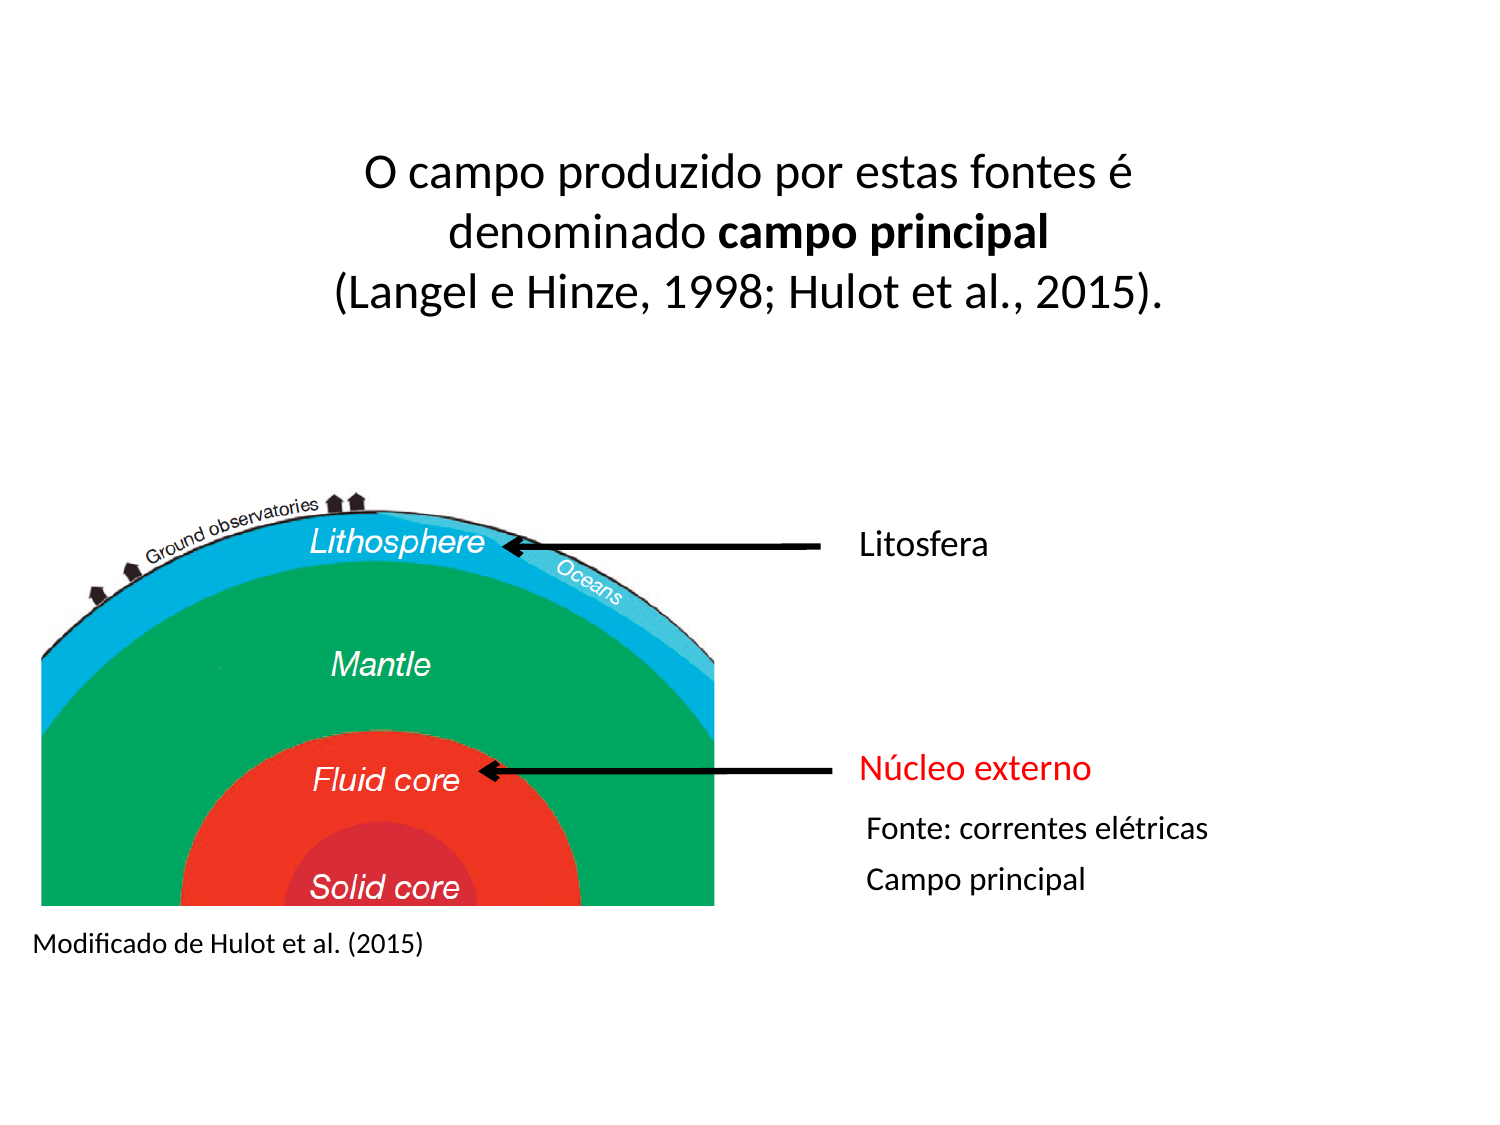

O campo produzido por estas fontes é denominado campo principal
(Langel e Hinze, 1998; Hulot et al., 2015).
Litosfera
Núcleo externo
Fonte: correntes elétricas
Campo principal
Modificado de Hulot et al. (2015)